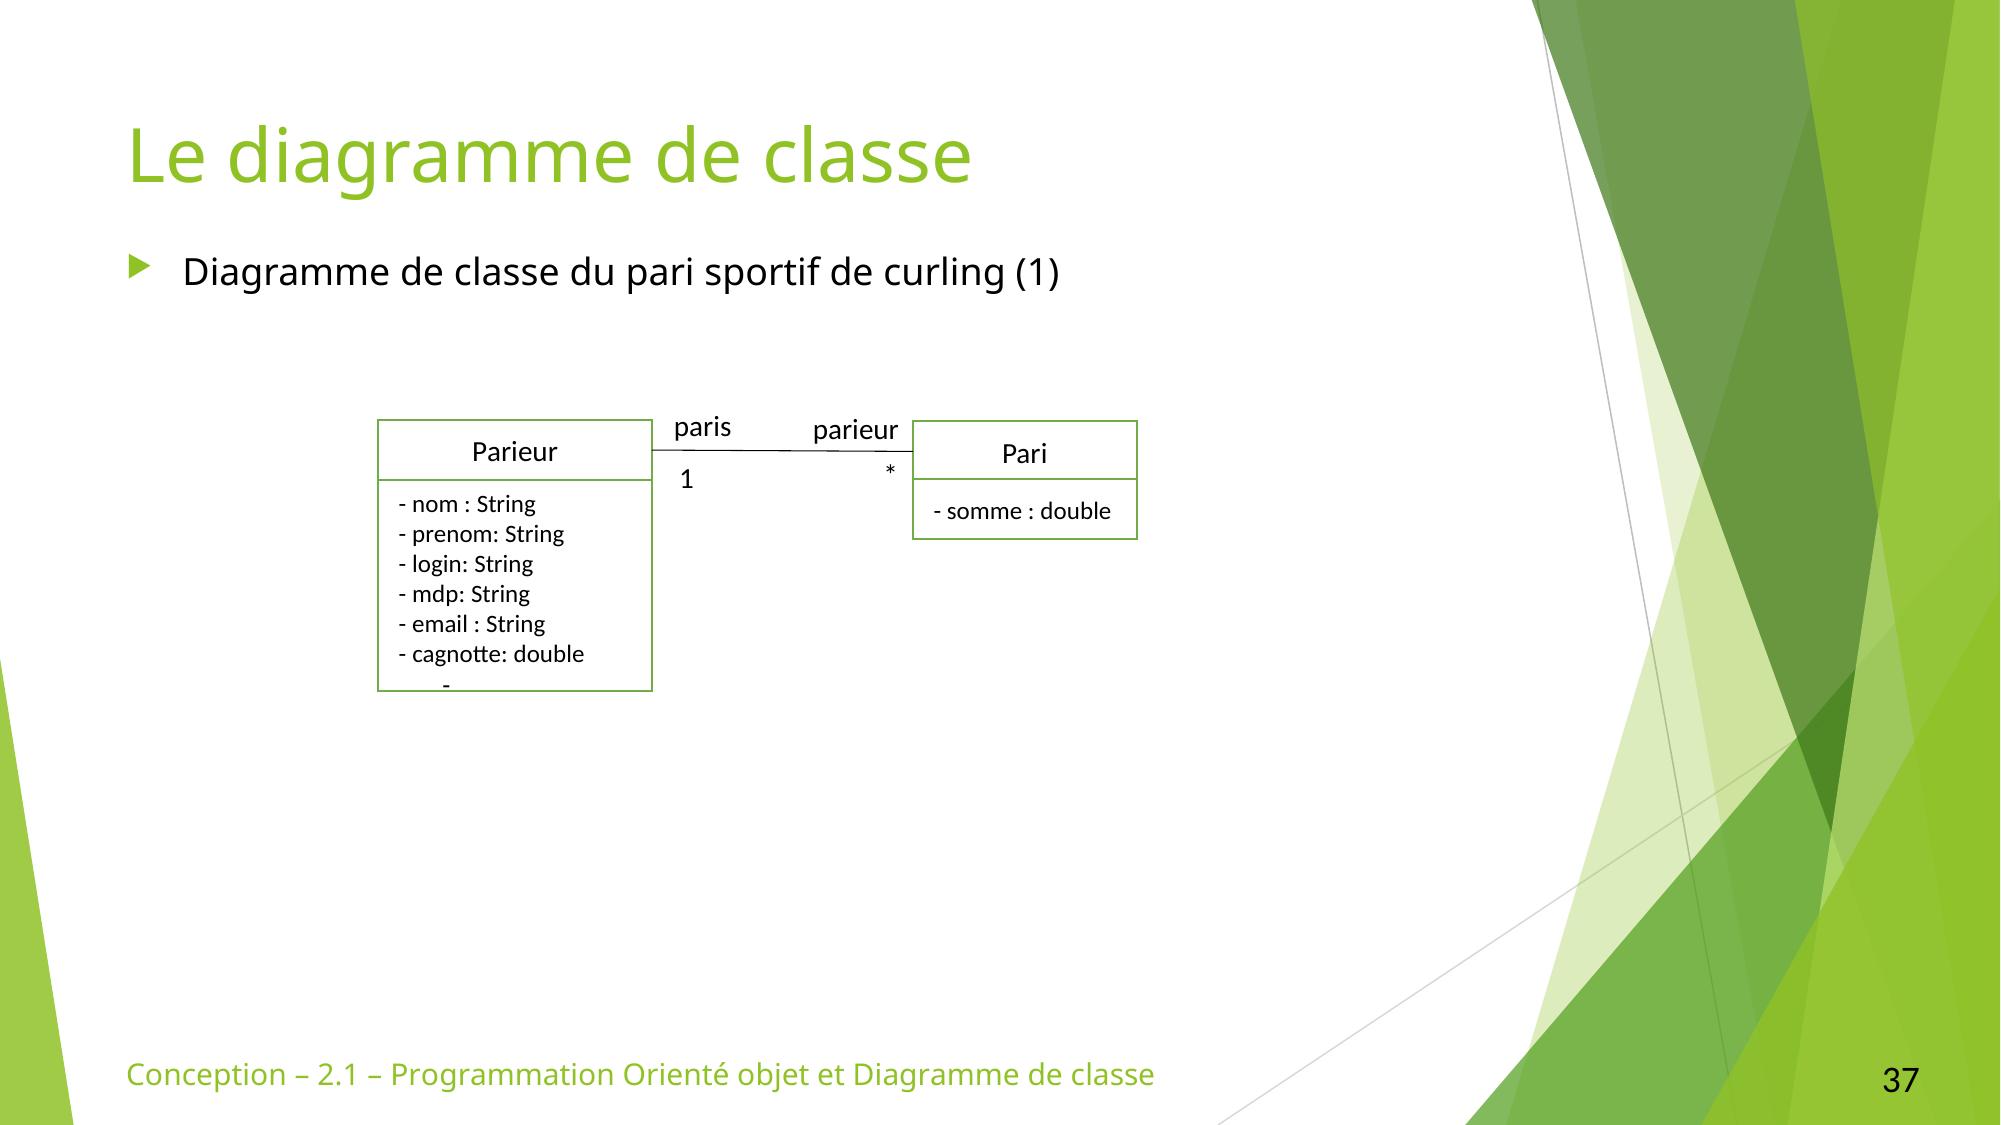

# Le diagramme de classe
Diagramme de classe du pari sportif de curling (1)
paris
parieur
Parieur
Pari
*
1
 - somme : double
 - nom : String
 - prenom: String
 - login: String
 - mdp: String
 - email : String
 - cagnotte: double
Conception – 2.1 – Programmation Orienté objet et Diagramme de classe